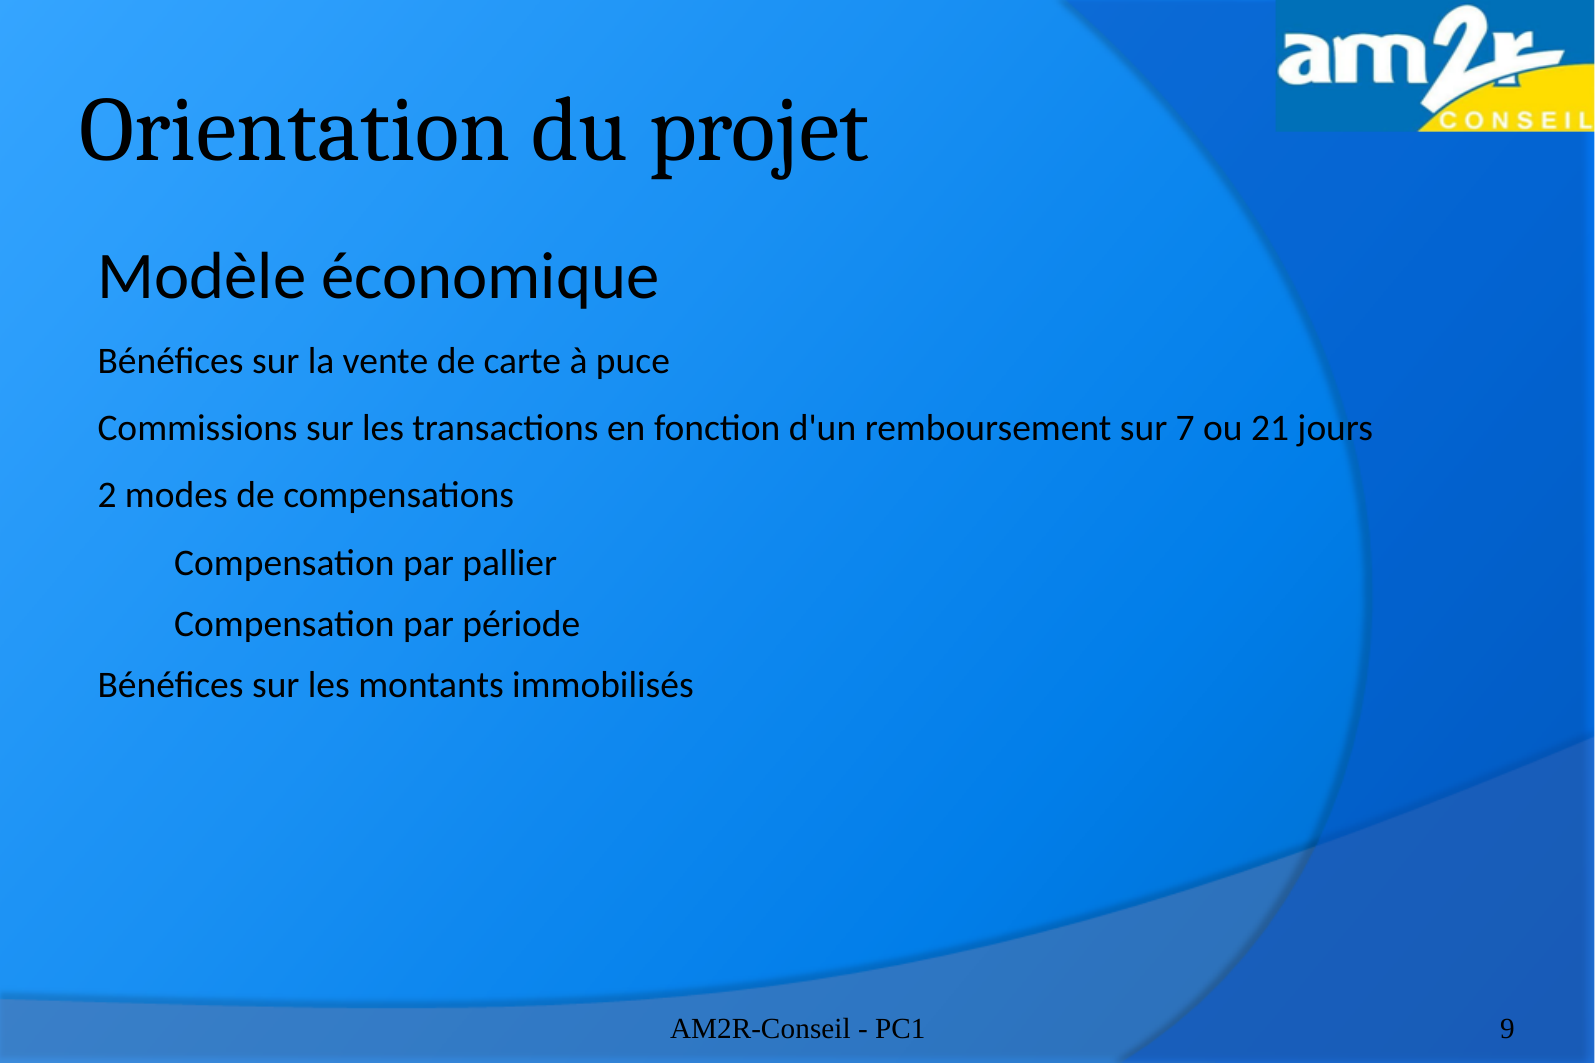

# Orientation du projet
Modèle économique
Bénéfices sur la vente de carte à puce
Commissions sur les transactions en fonction d'un remboursement sur 7 ou 21 jours
2 modes de compensations
Compensation par pallier
Compensation par période
Bénéfices sur les montants immobilisés
AM2R-Conseil - PC1
9